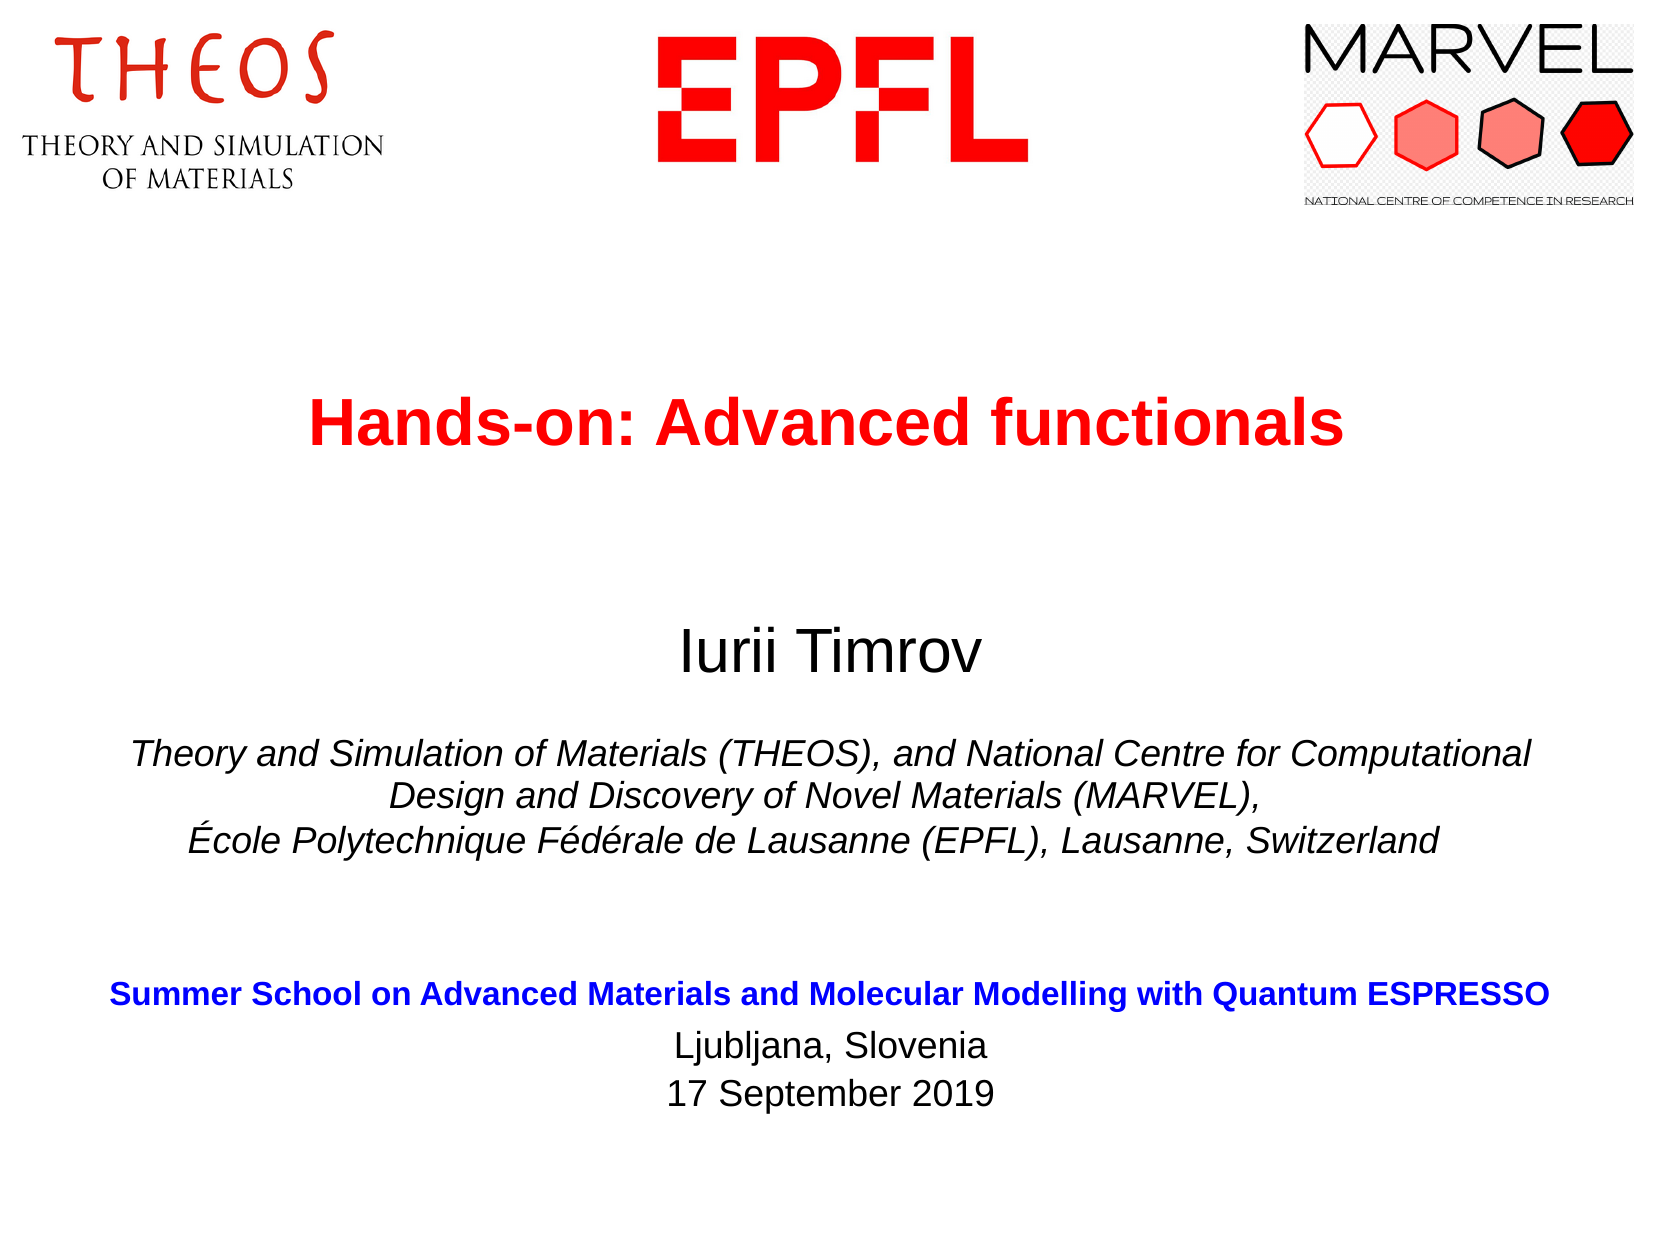

# Hands-on: Advanced functionals
Iurii Timrov
Theory and Simulation of Materials (THEOS), and National Centre for Computational Design and Discovery of Novel Materials (MARVEL),
École Polytechnique Fédérale de Lausanne (EPFL), Lausanne, Switzerland
Summer School on Advanced Materials and Molecular Modelling with Quantum ESPRESSO
Ljubljana, Slovenia
17 September 2019